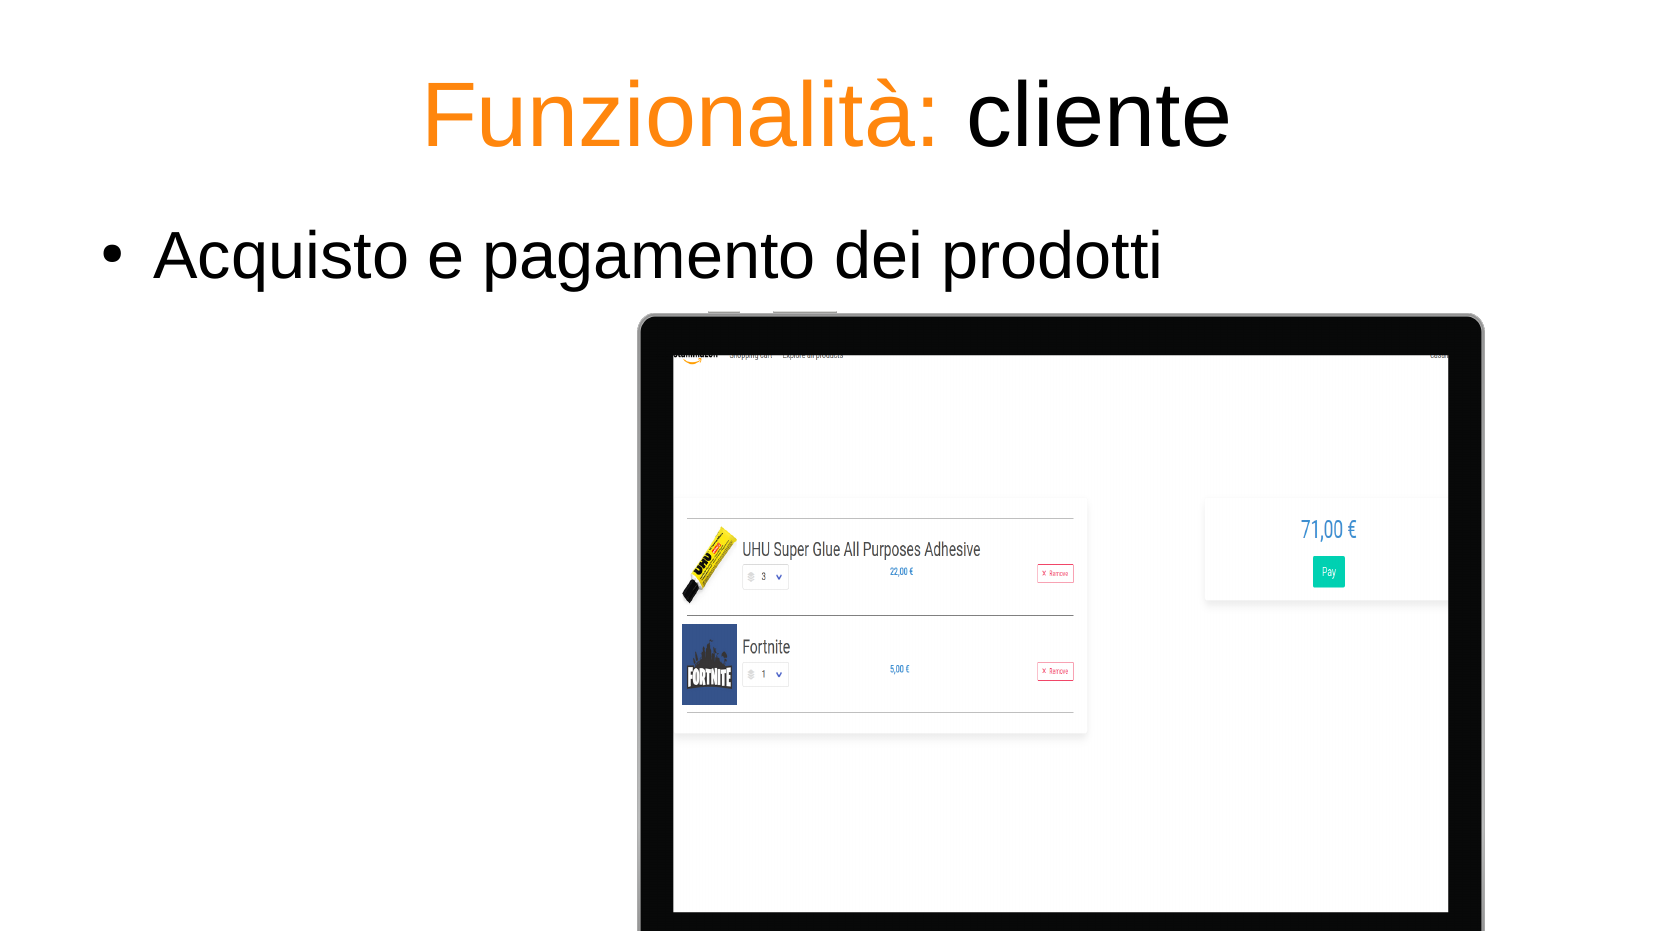

# Funzionalità: cliente
Acquisto e pagamento dei prodotti